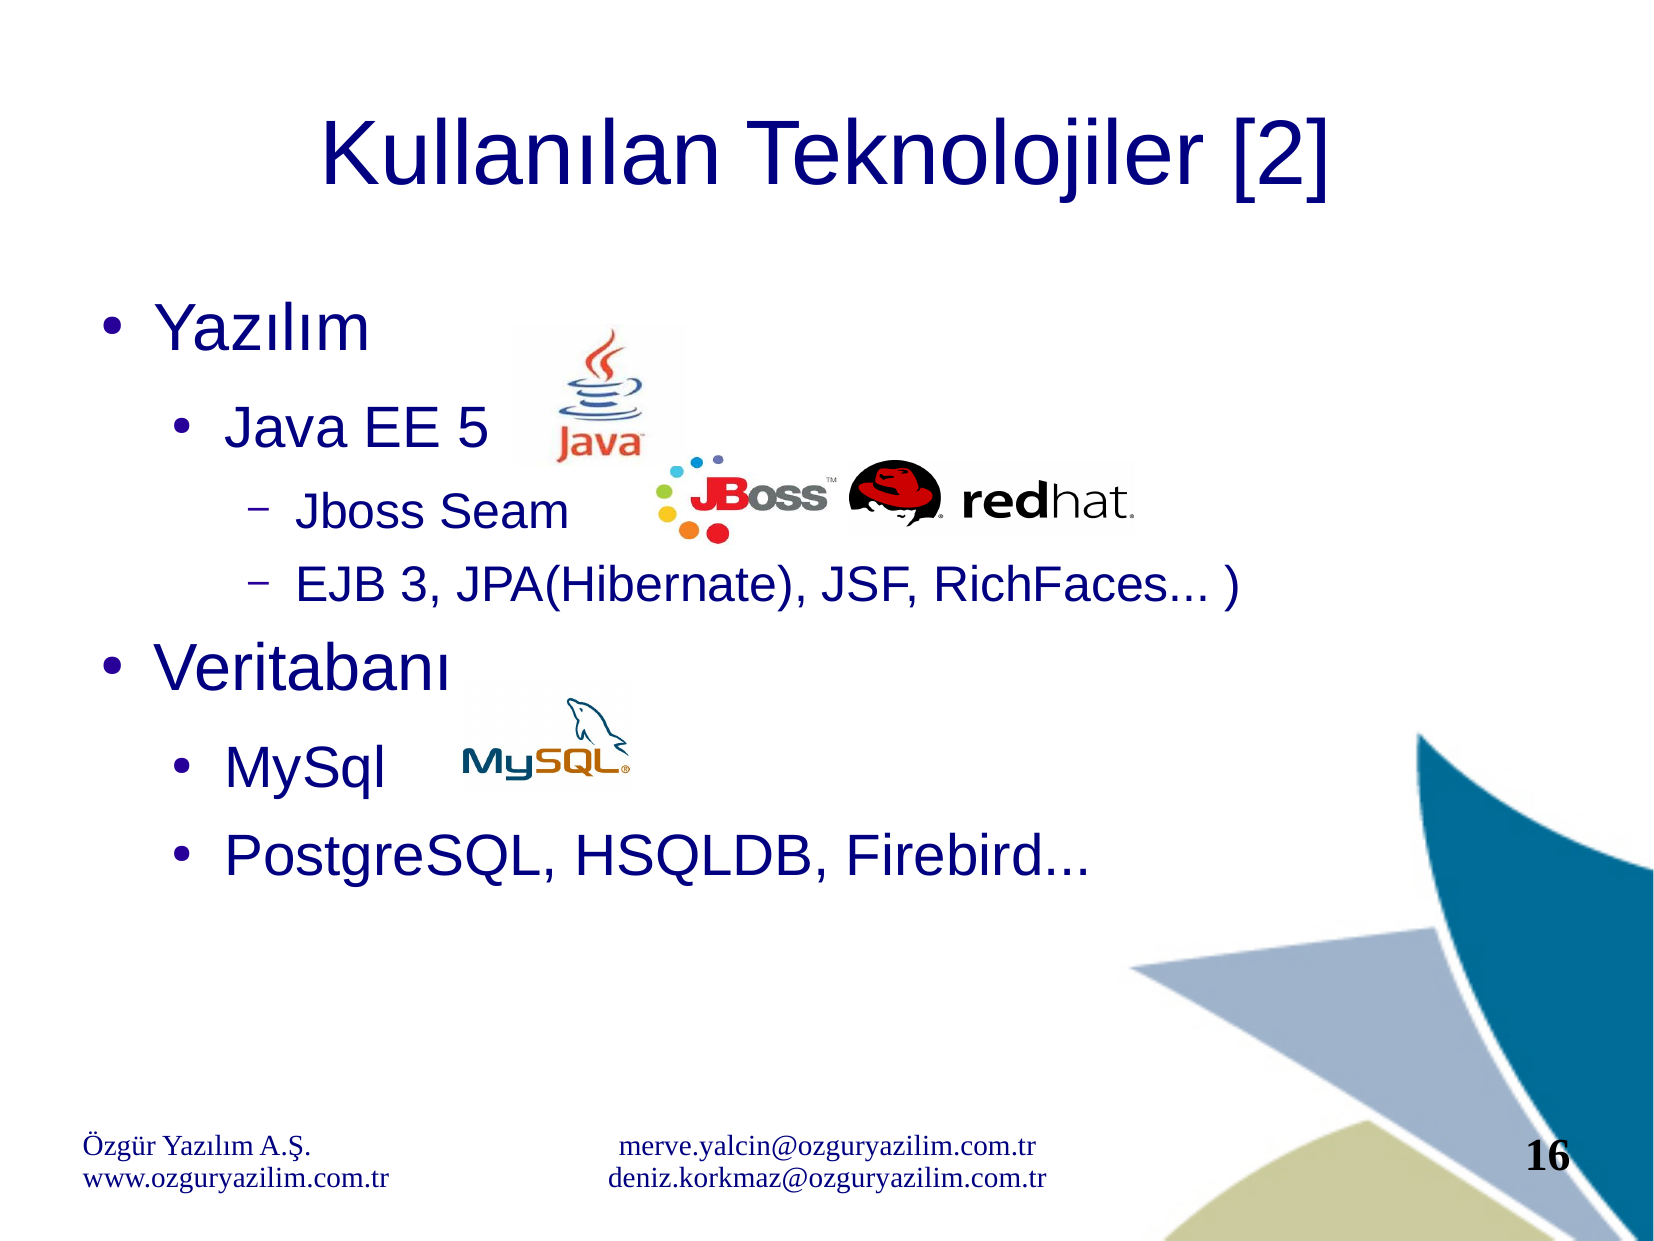

# Kullanılan Teknolojiler [2]
Yazılım
Java EE 5
Jboss Seam
EJB 3, JPA(Hibernate), JSF, RichFaces... )
Veritabanı
MySql
PostgreSQL, HSQLDB, Firebird...
16